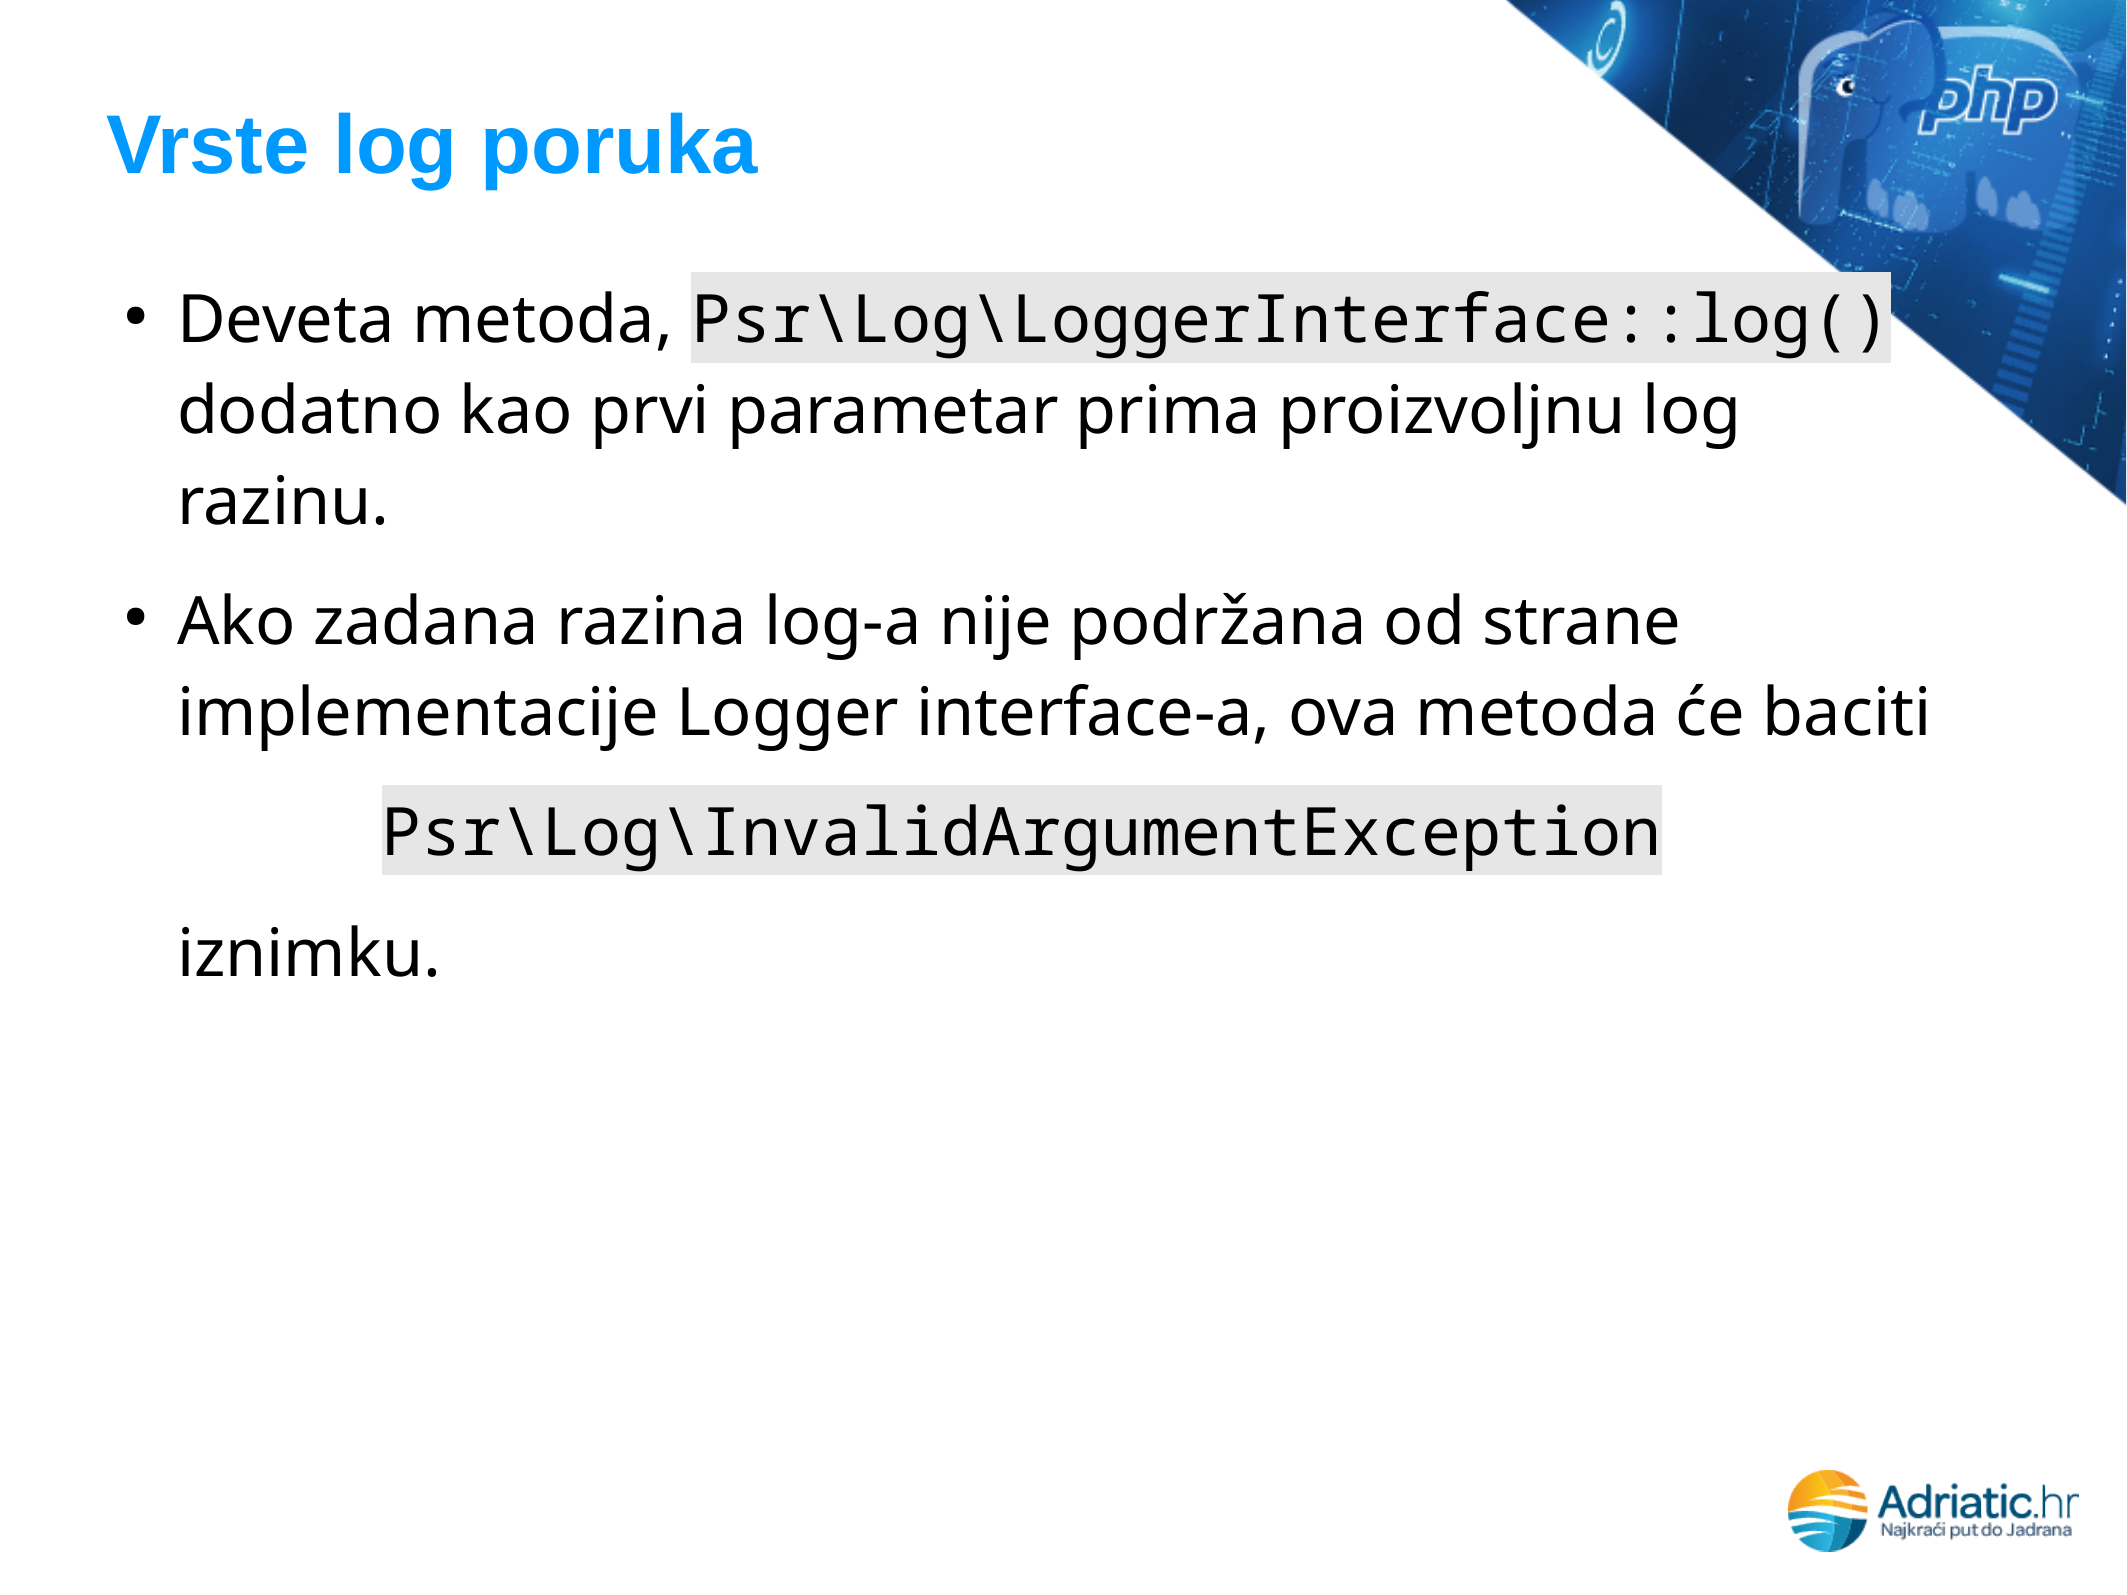

# Vrste log poruka
Deveta metoda, Psr\Log\LoggerInterface::log() dodatno kao prvi parametar prima proizvoljnu log razinu.
Ako zadana razina log-a nije podržana od strane implementacije Logger interface-a, ova metoda će baciti
Psr\Log\InvalidArgumentException
iznimku.